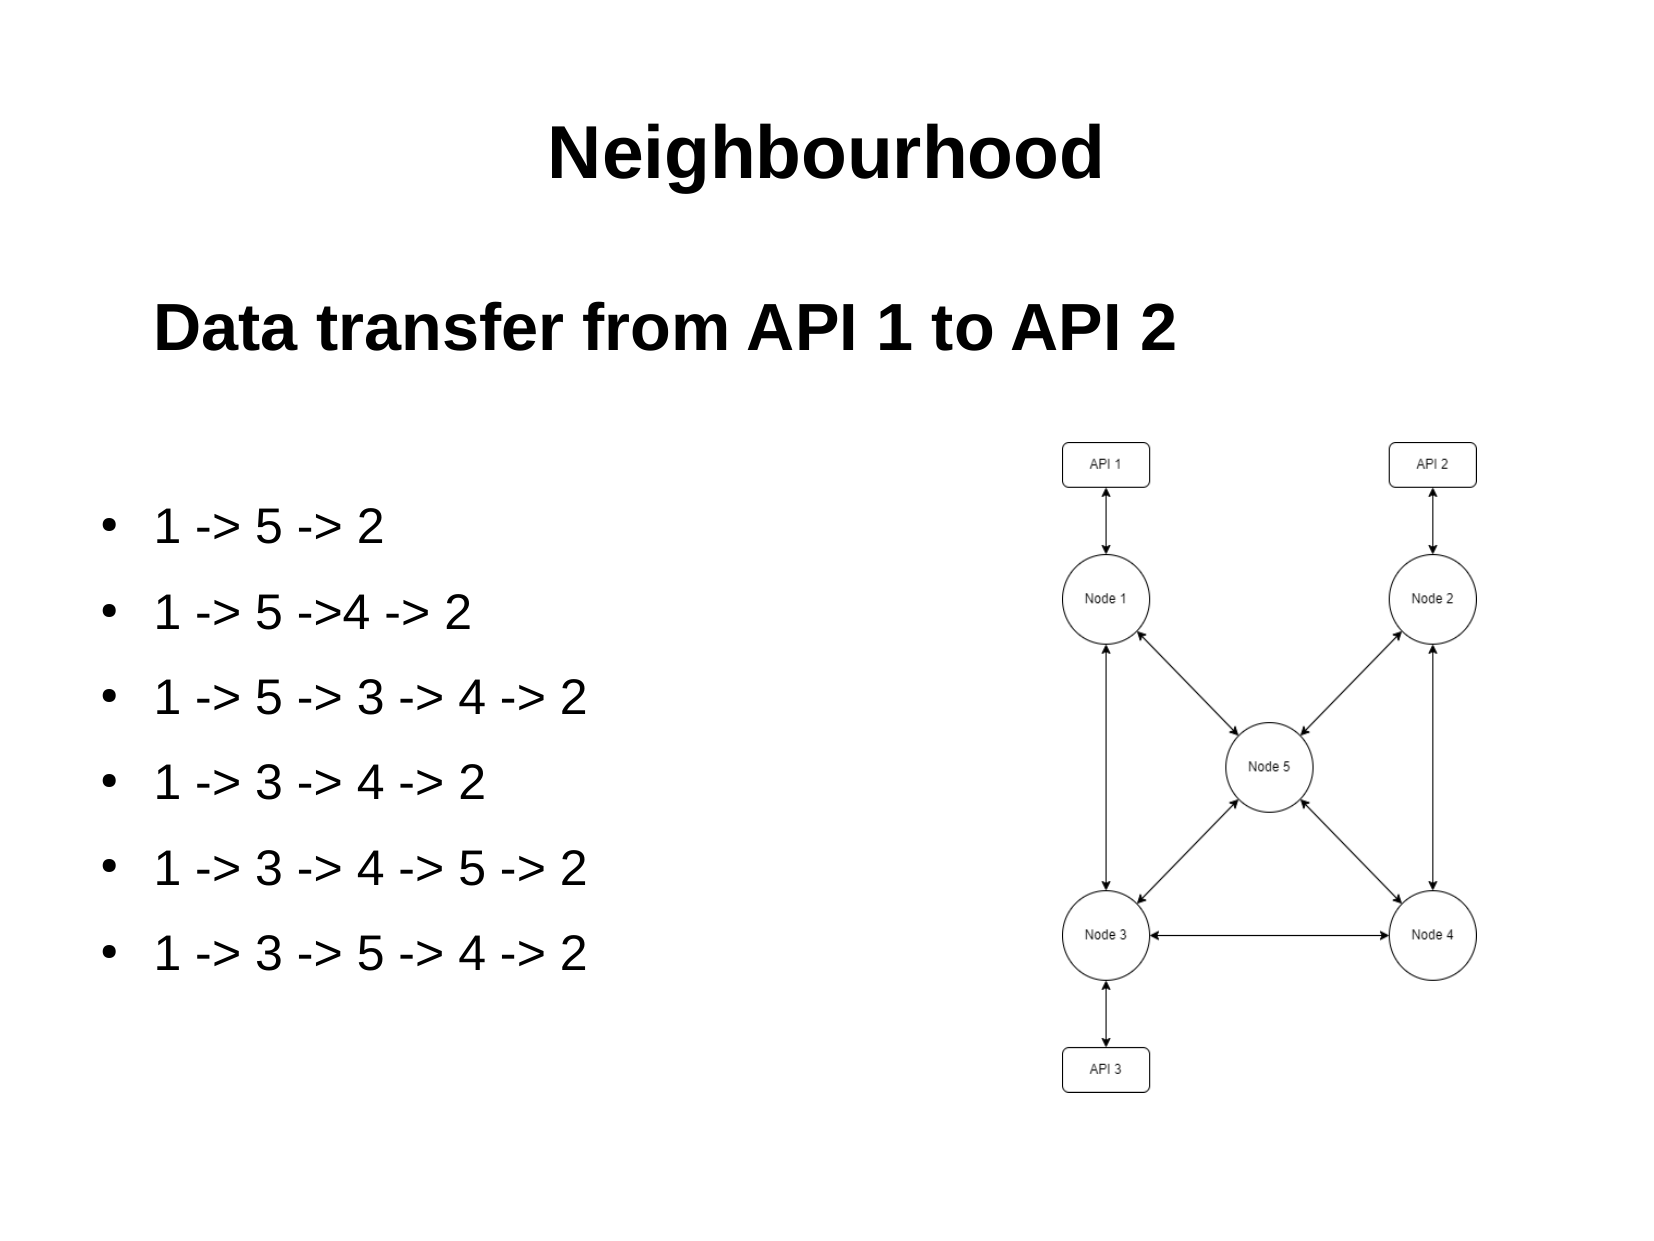

# Neighbourhood
Data transfer from API 1 to API 2
1 -> 5 -> 2
1 -> 5 ->4 -> 2
1 -> 5 -> 3 -> 4 -> 2
1 -> 3 -> 4 -> 2
1 -> 3 -> 4 -> 5 -> 2
1 -> 3 -> 5 -> 4 -> 2